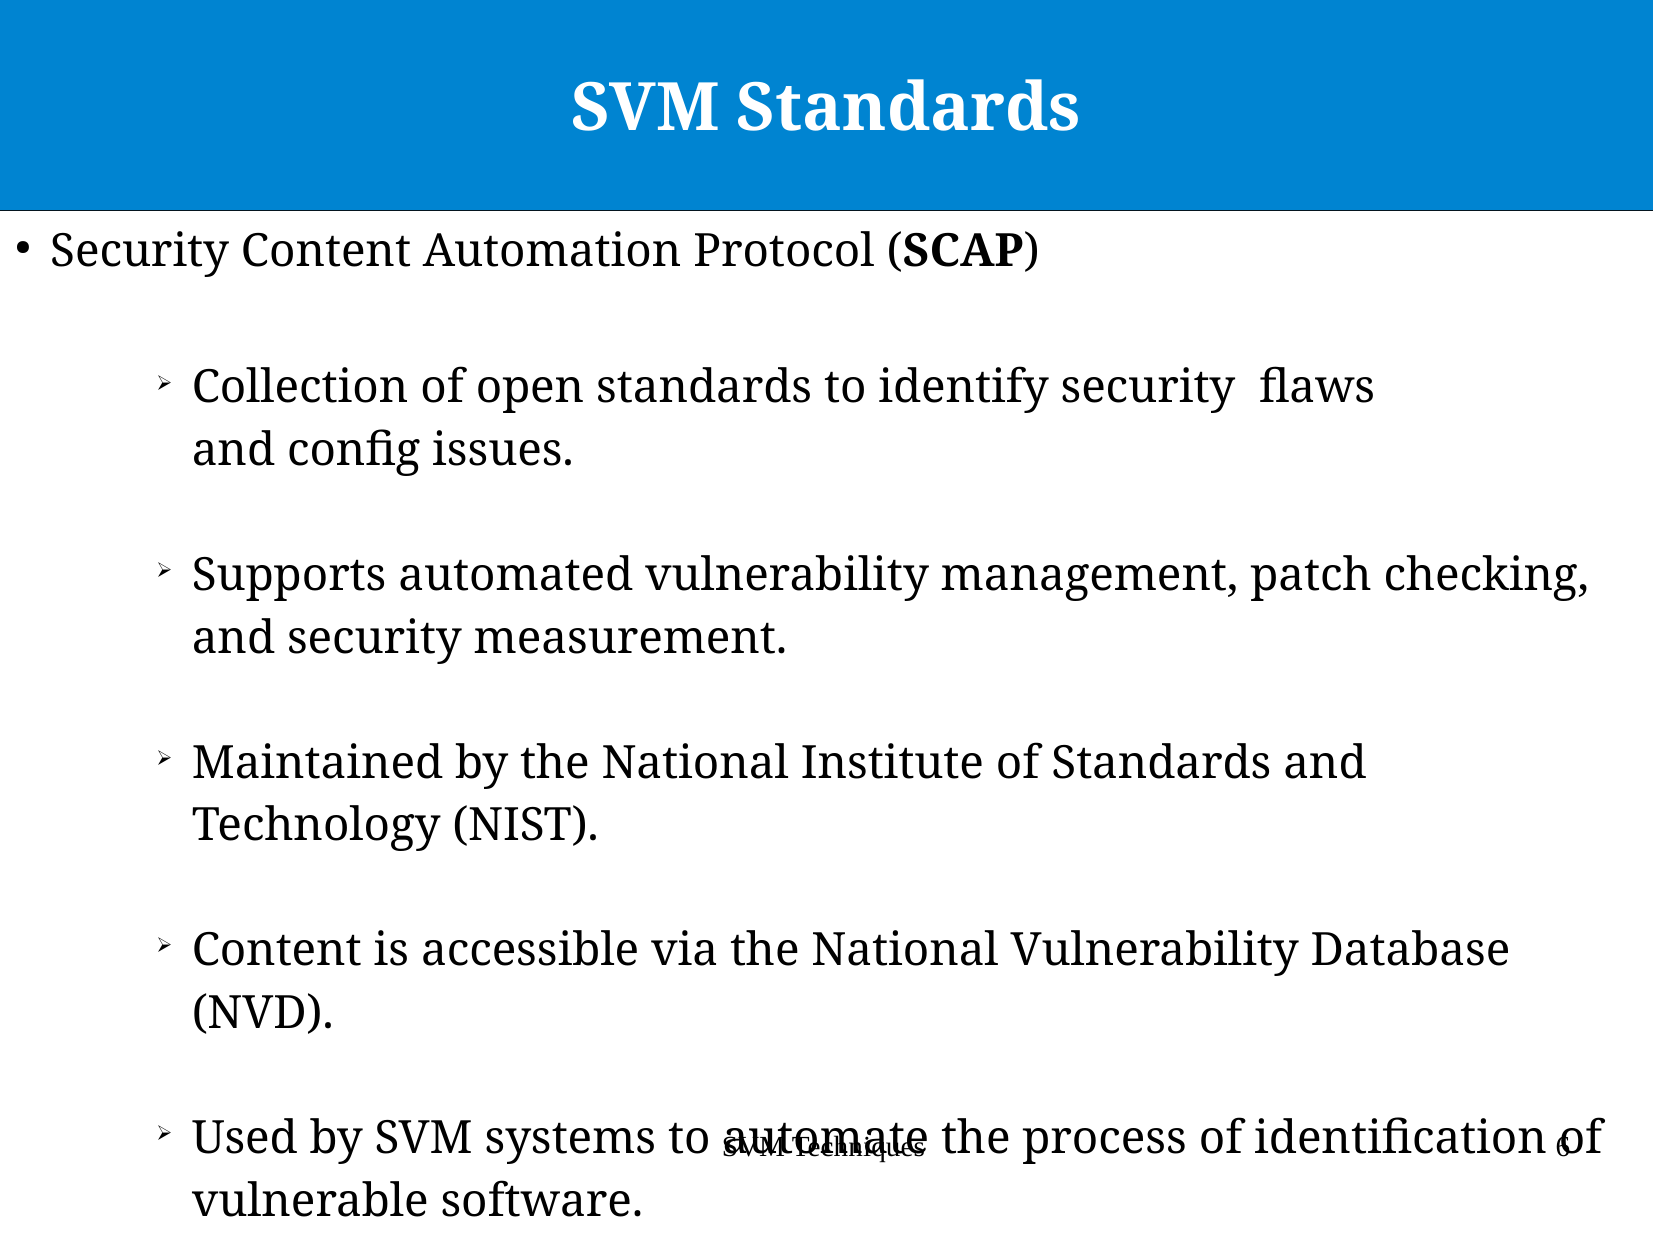

# SVM Standards
Security Content Automation Protocol (SCAP)
Collection of open standards to identify security flaws
and config issues.
Supports automated vulnerability management, patch checking, and security measurement.
Maintained by the National Institute of Standards and Technology (NIST).
Content is accessible via the National Vulnerability Database (NVD).
Used by SVM systems to automate the process of identification of vulnerable software.
SVM Techniques
6